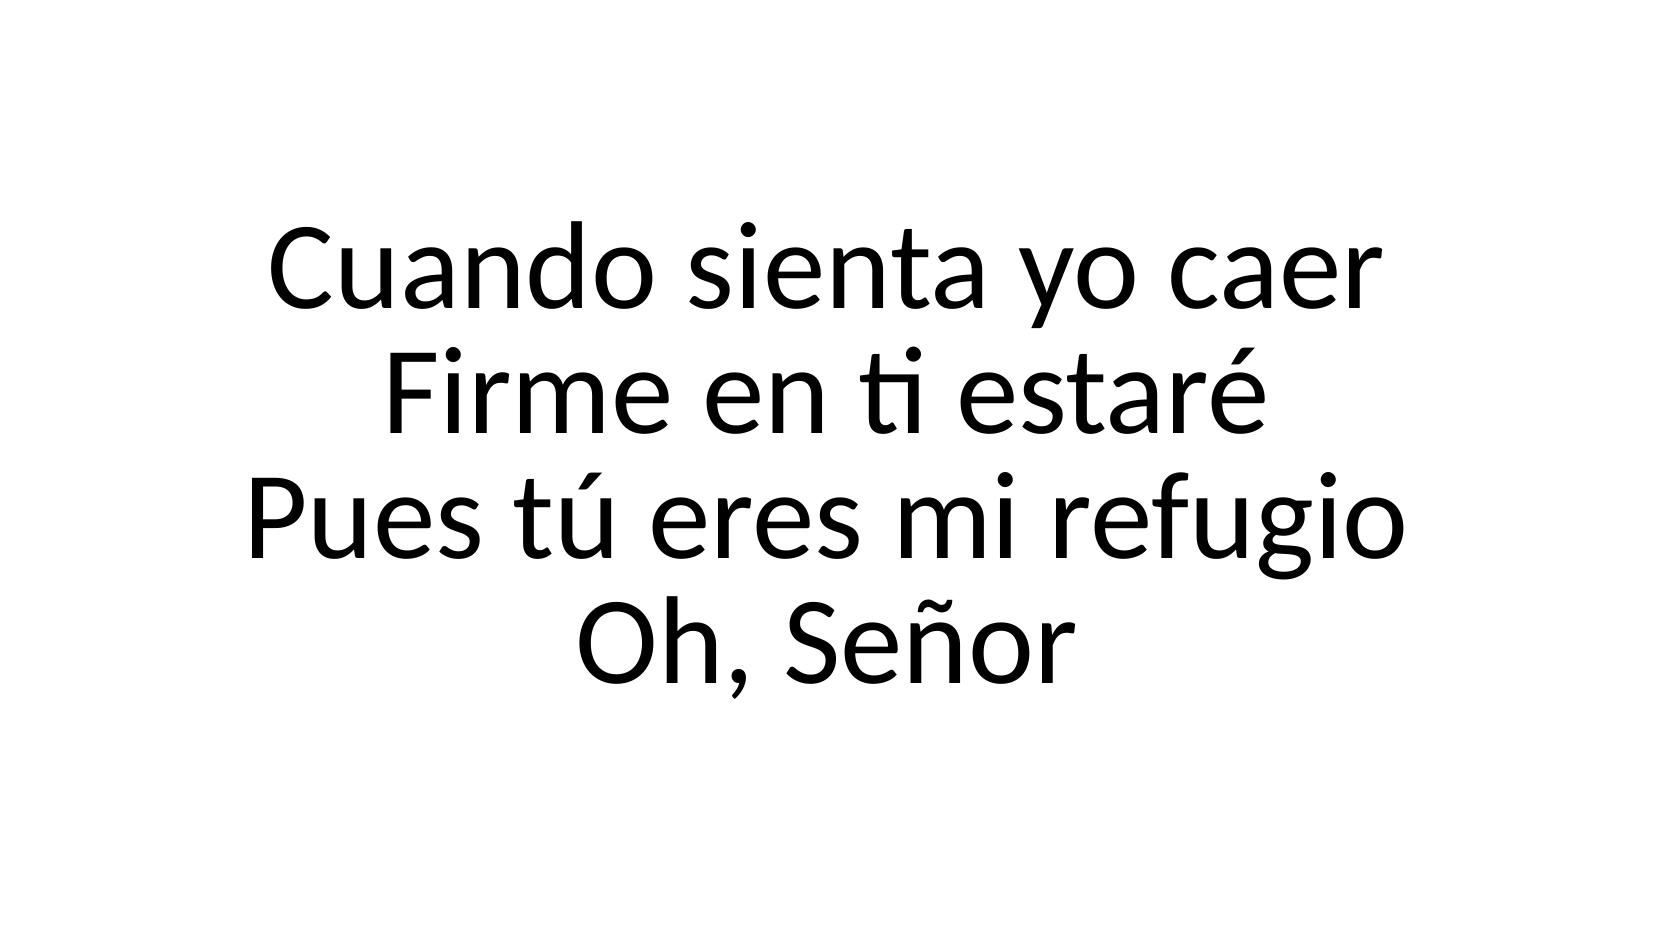

# Cuando sienta yo caer Firme en ti estaré Pues tú eres mi refugio Oh, Señor